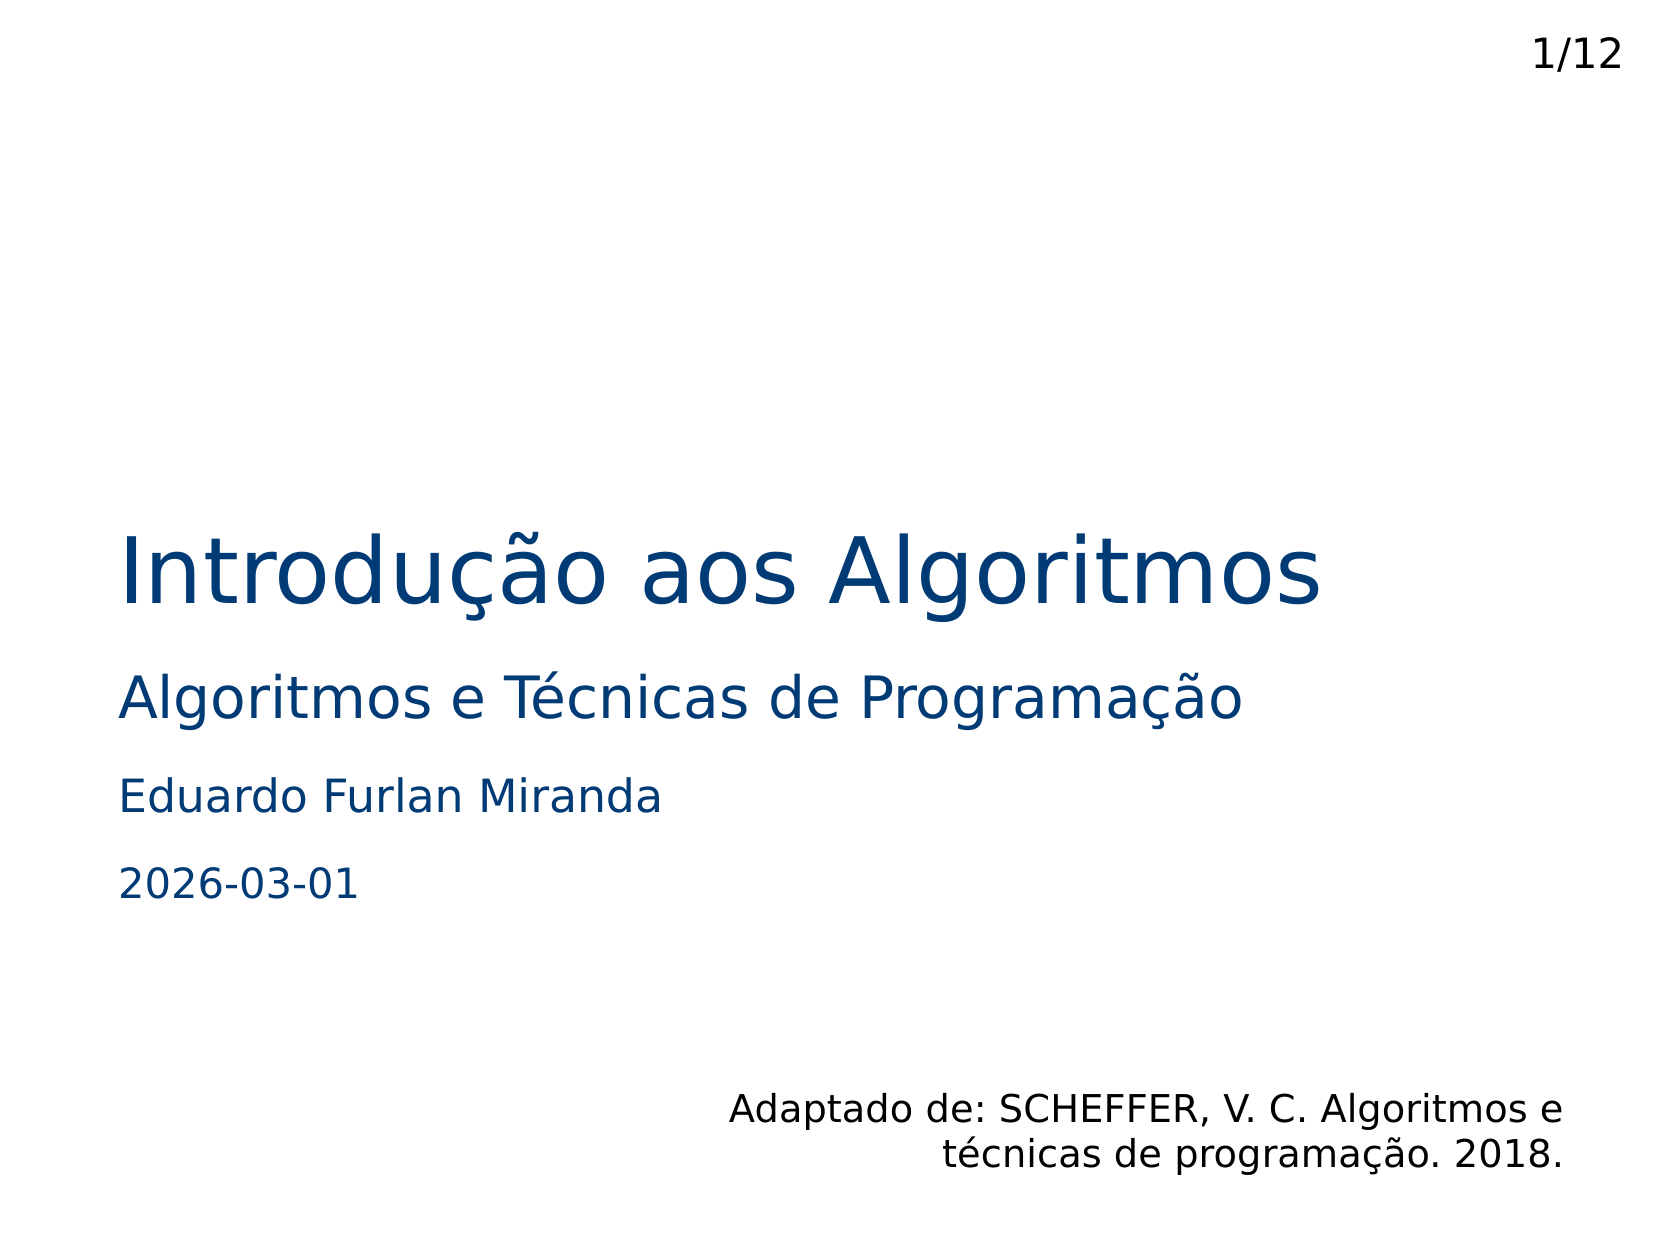

1
# Introdução aos Algoritmos
Algoritmos e Técnicas de Programação
Eduardo Furlan Miranda
2026-03-01
Adaptado de: SCHEFFER, V. C. Algoritmos e técnicas de programação. 2018.